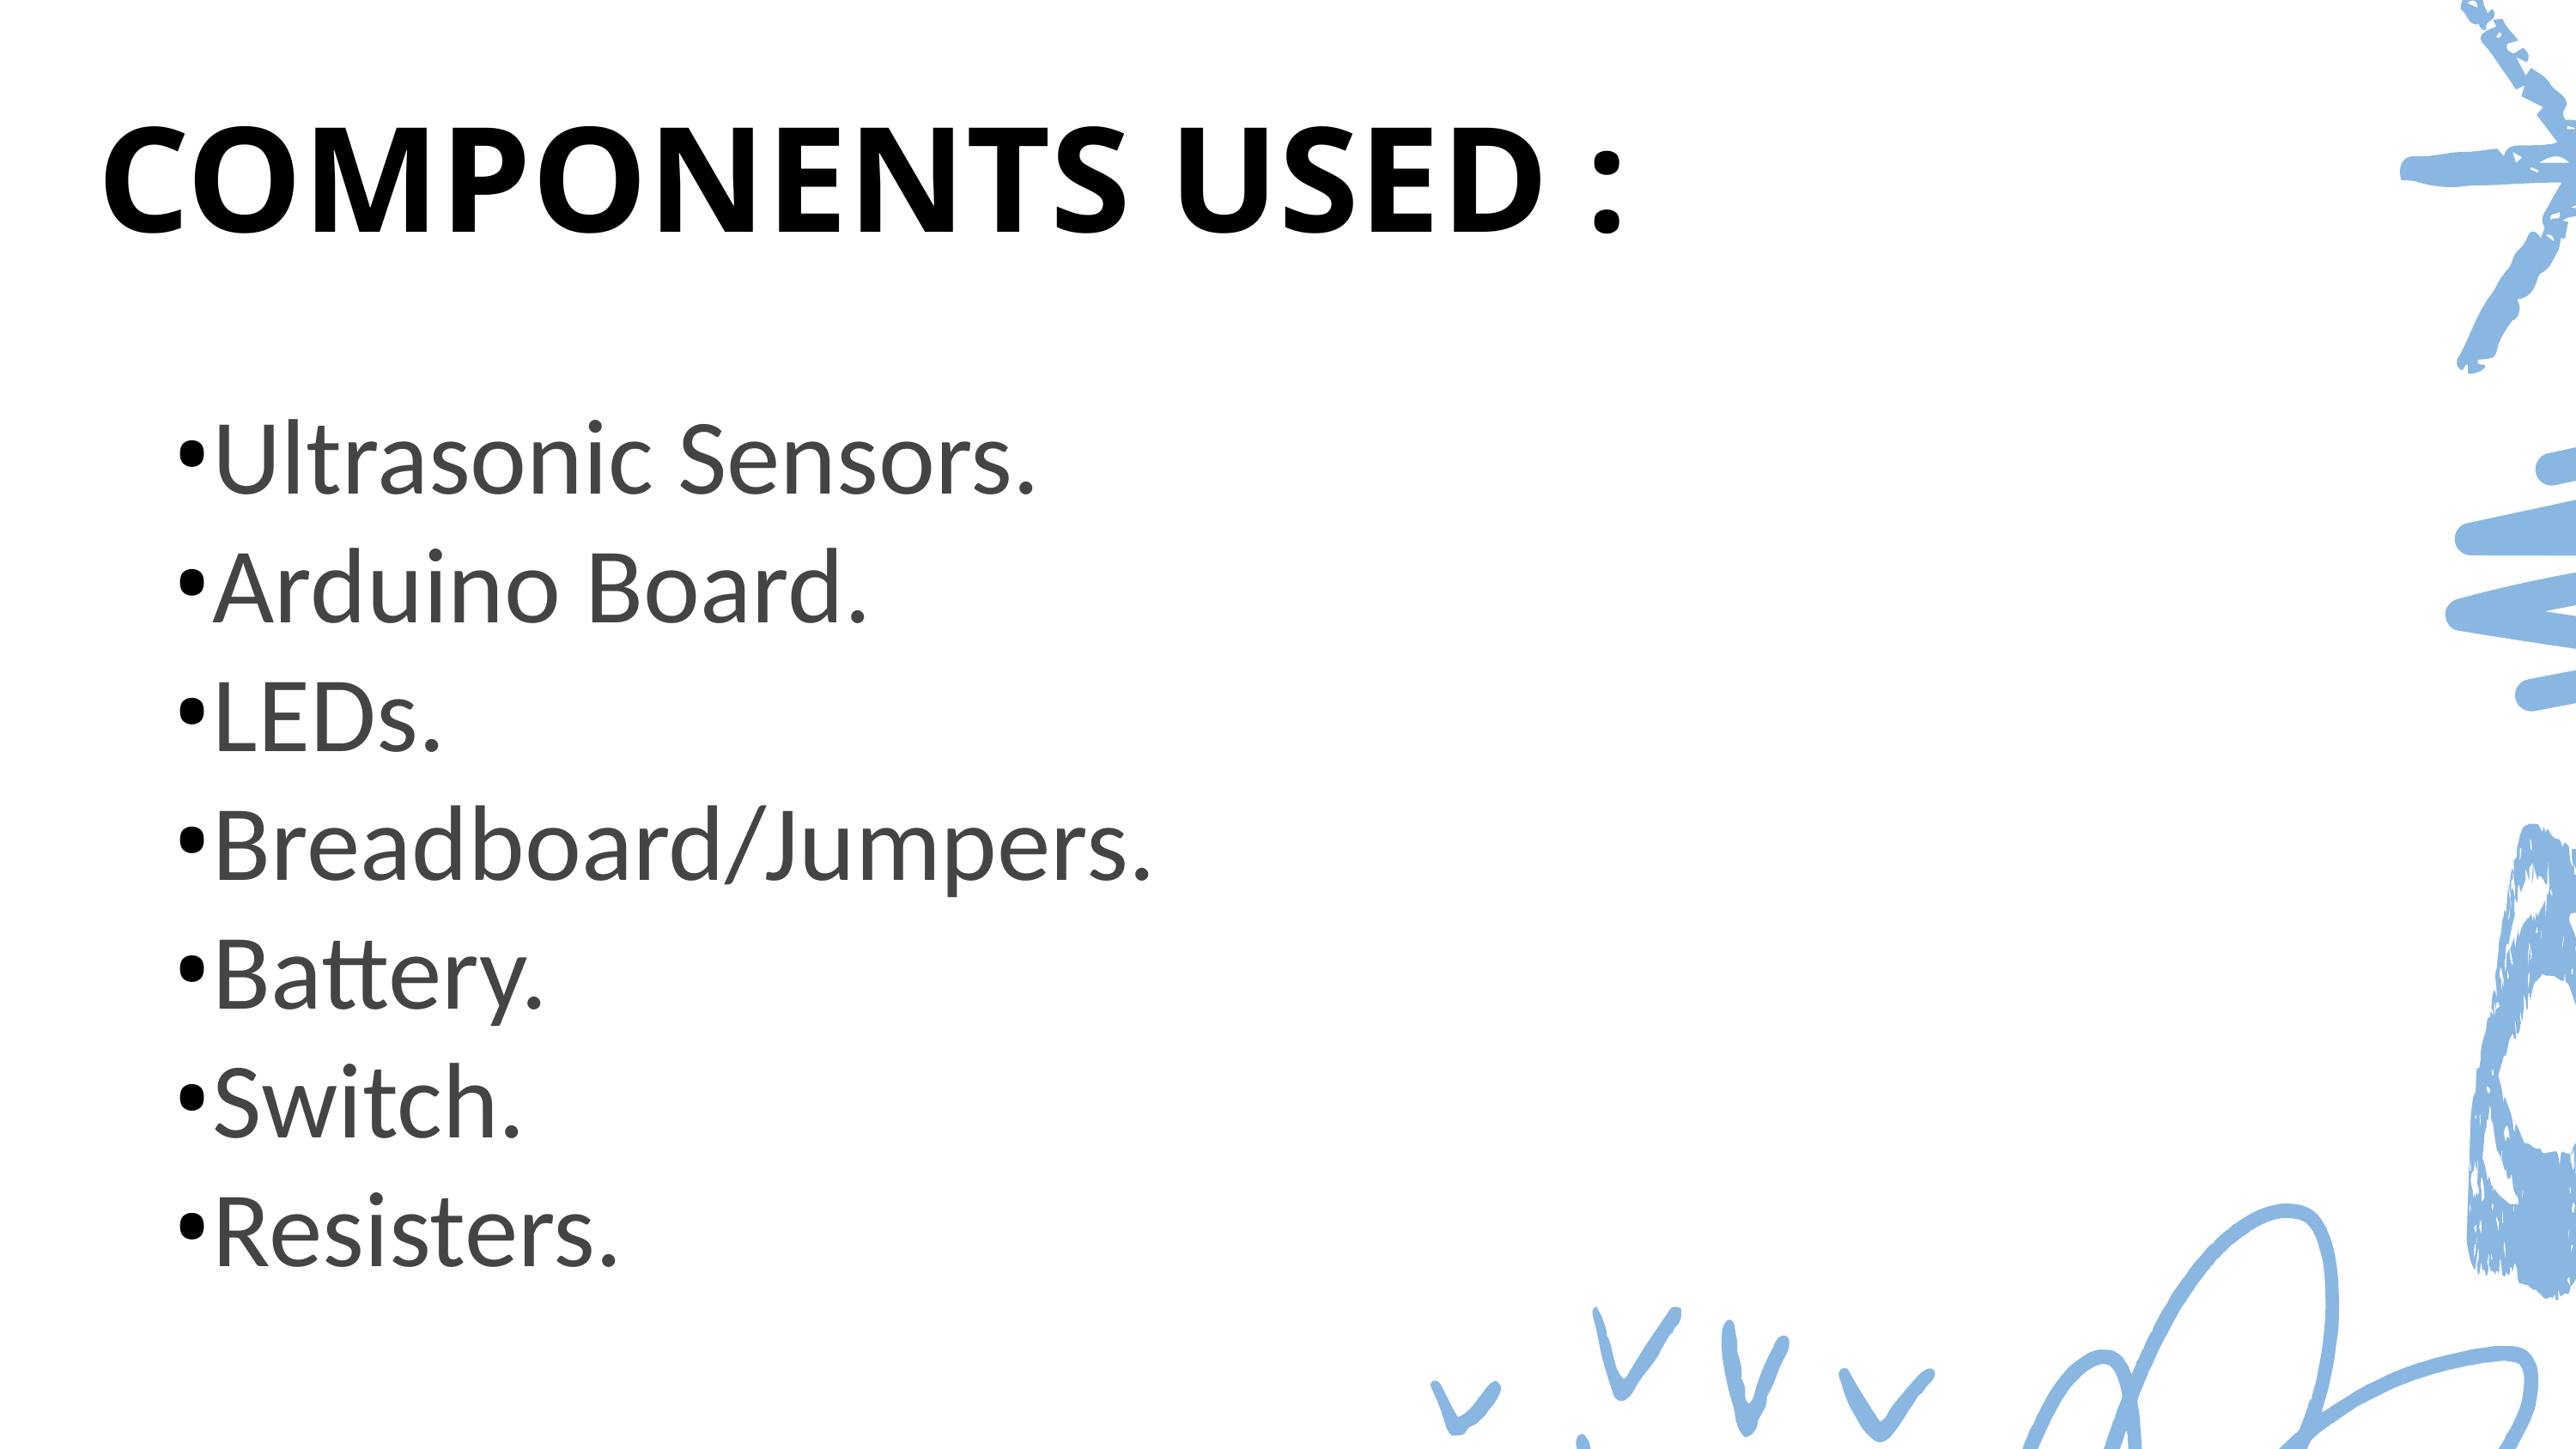

COMPONENTS USED :
Ultrasonic Sensors.​
Arduino Board. ​
LEDs.​
Breadboard/Jumpers.​
Battery.​
Switch.​
Resisters.